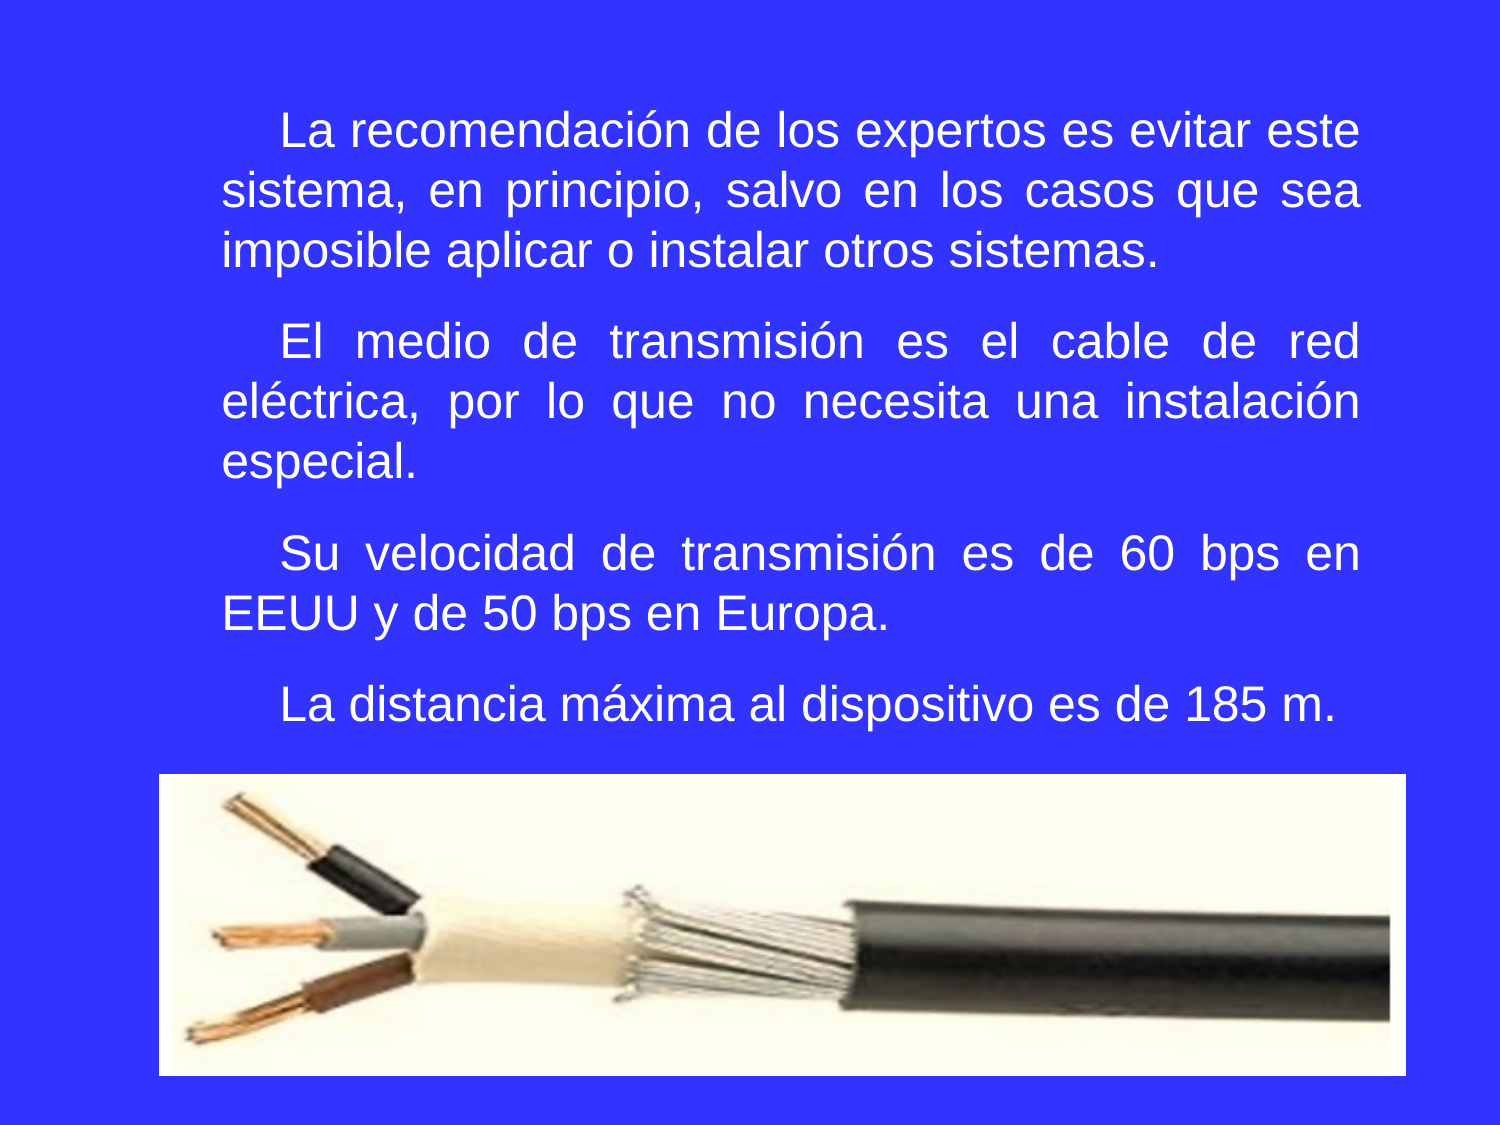

La recomendación de los expertos es evitar este sistema, en principio, salvo en los casos que sea imposible aplicar o instalar otros sistemas.
	El medio de transmisión es el cable de red eléctrica, por lo que no necesita una instalación especial.
	Su velocidad de transmisión es de 60 bps en EEUU y de 50 bps en Europa.
	La distancia máxima al dispositivo es de 185 m.